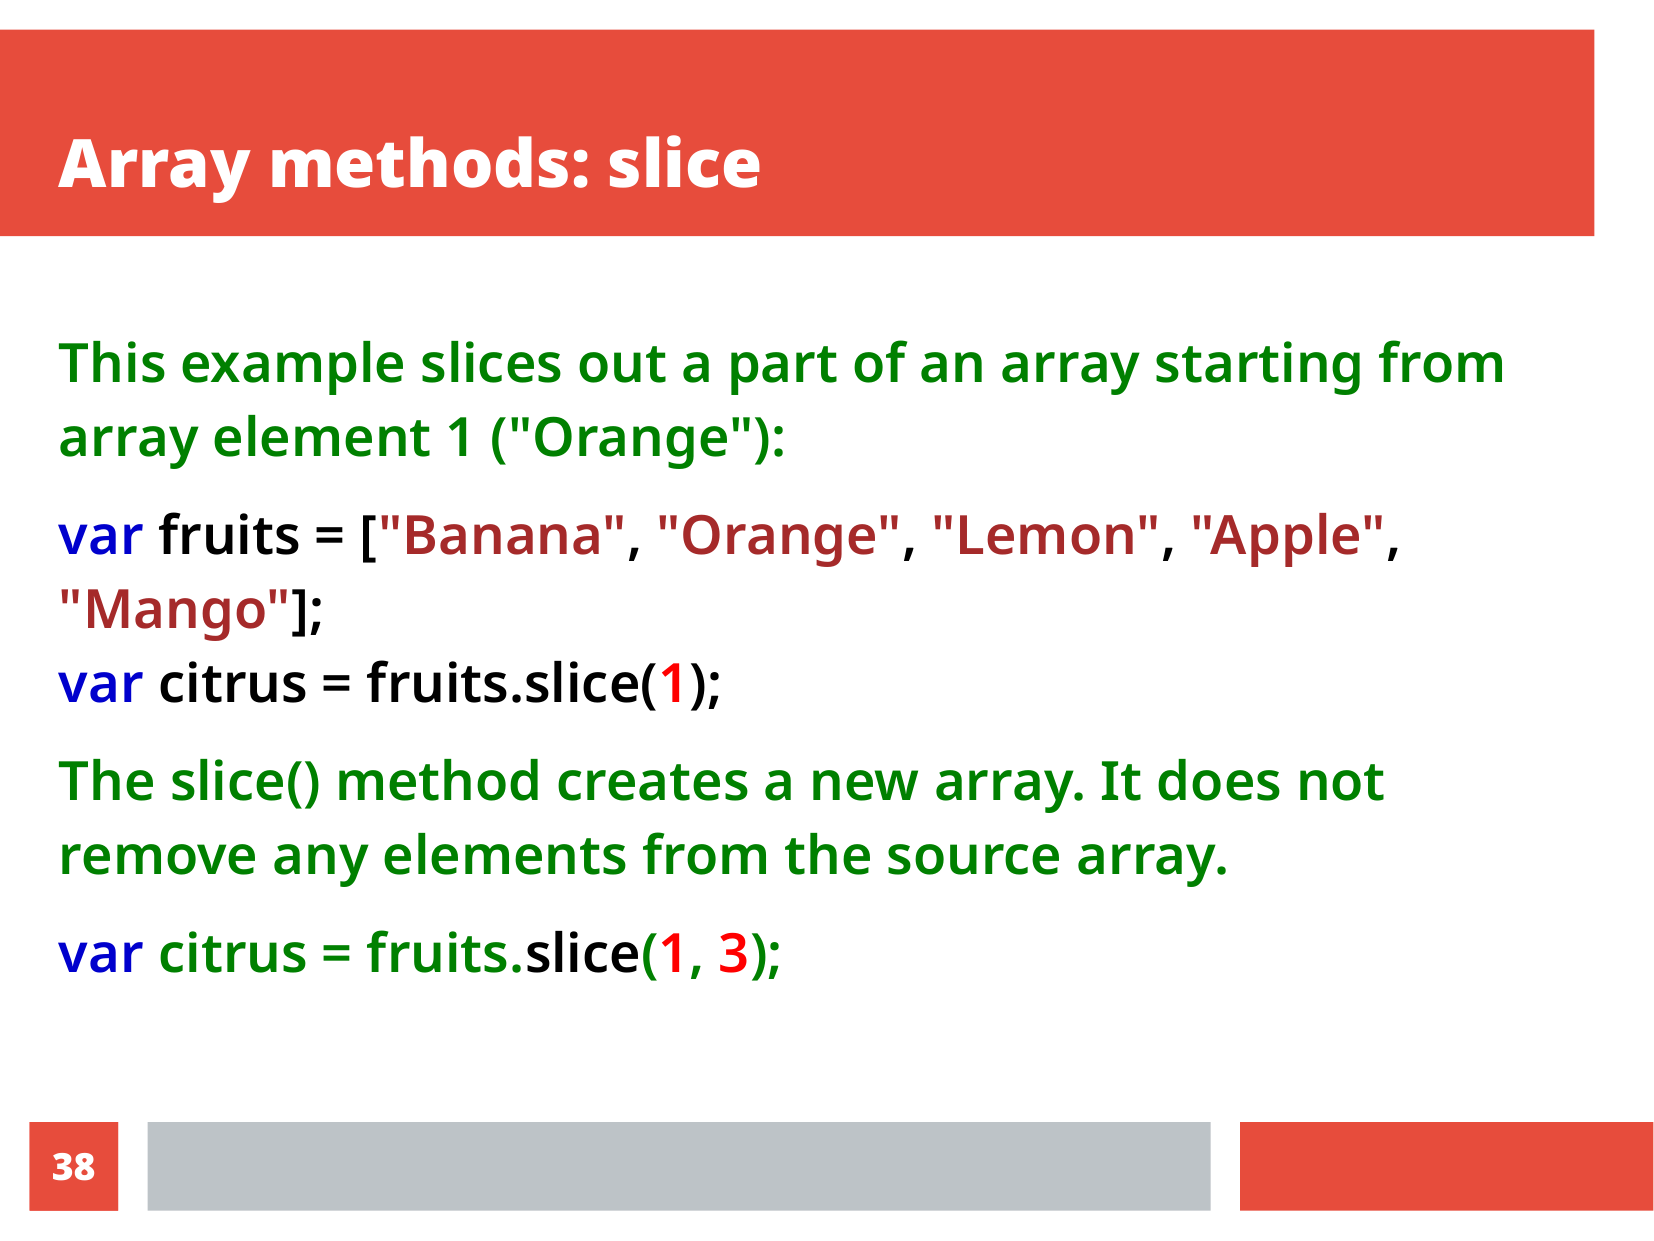

# Array methods: slice
This example slices out a part of an array starting from array element 1 ("Orange"):
var fruits = ["Banana", "Orange", "Lemon", "Apple", "Mango"];
var citrus = fruits.slice(1);
The slice() method creates a new array. It does not remove any elements from the source array.
var citrus = fruits.slice(1, 3);
38